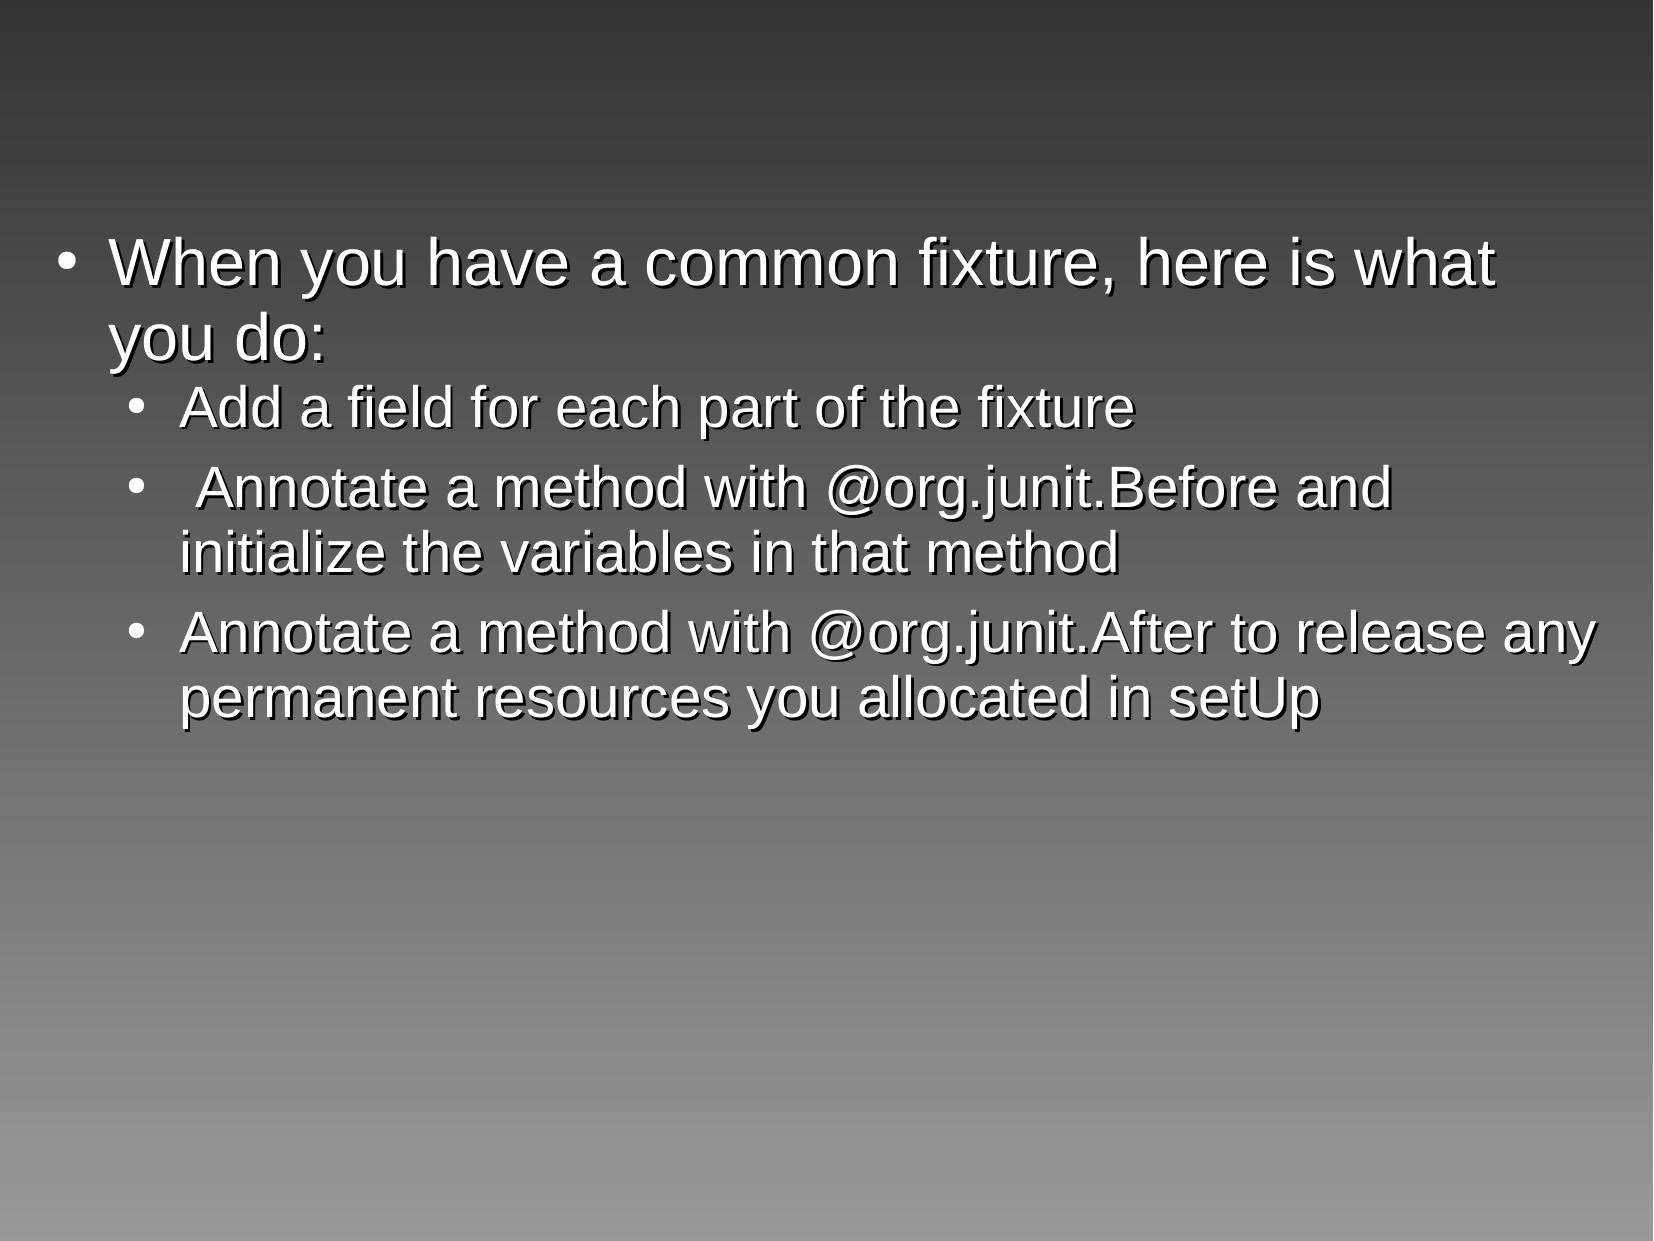

#
When you have a common fixture, here is what you do:
Add a field for each part of the fixture
 Annotate a method with @org.junit.Before and initialize the variables in that method
Annotate a method with @org.junit.After to release any permanent resources you allocated in setUp